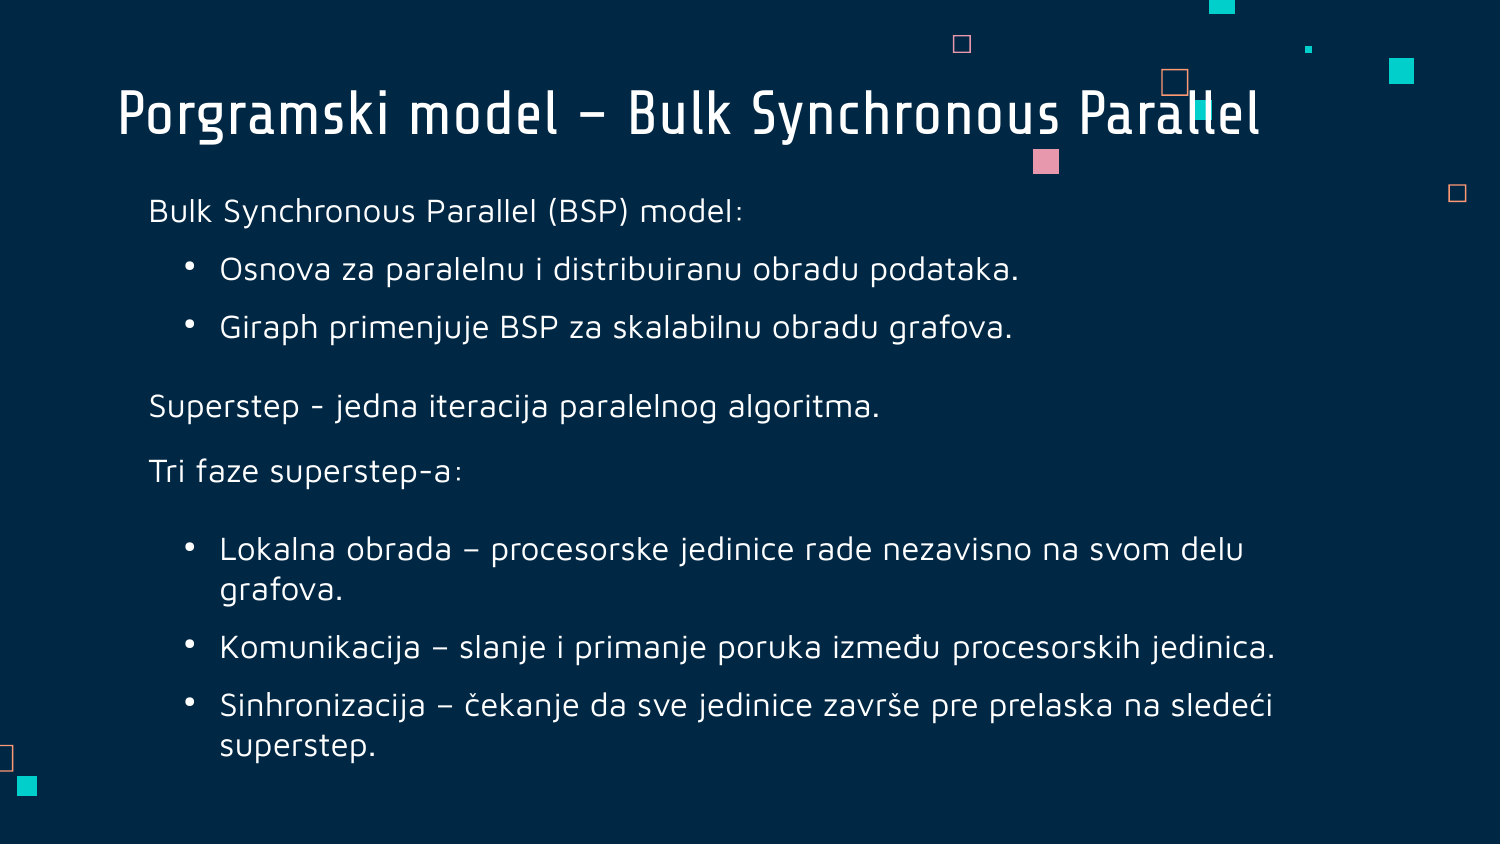

Porgramski model – Bulk Synchronous Parallel
# Bulk Synchronous Parallel (BSP) model:
Osnova za paralelnu i distribuiranu obradu podataka.
Giraph primenjuje BSP za skalabilnu obradu grafova.
Superstep - jedna iteracija paralelnog algoritma.
Tri faze superstep-a:
Lokalna obrada – procesorske jedinice rade nezavisno na svom delu grafova.
Komunikacija – slanje i primanje poruka između procesorskih jedinica.
Sinhronizacija – čekanje da sve jedinice završe pre prelaska na sledeći superstep.